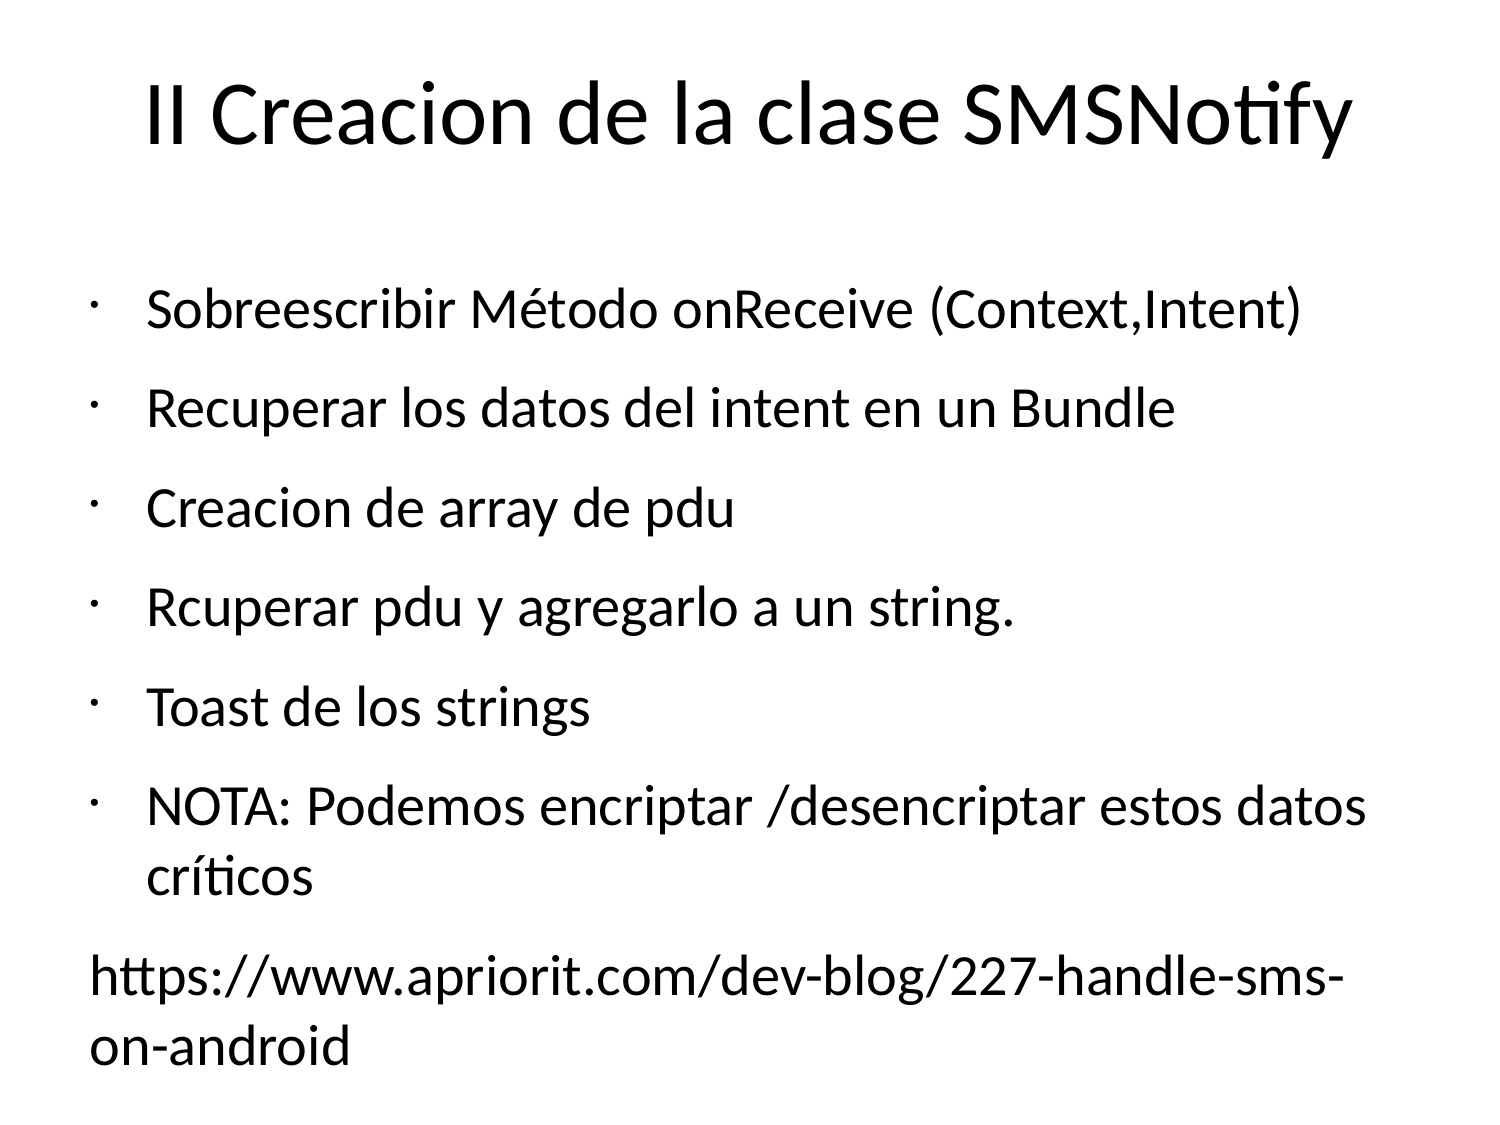

# II Creacion de la clase SMSNotify
Sobreescribir Método onReceive (Context,Intent)
Recuperar los datos del intent en un Bundle
Creacion de array de pdu
Rcuperar pdu y agregarlo a un string.
Toast de los strings
NOTA: Podemos encriptar /desencriptar estos datos críticos
https://www.apriorit.com/dev-blog/227-handle-sms-on-android